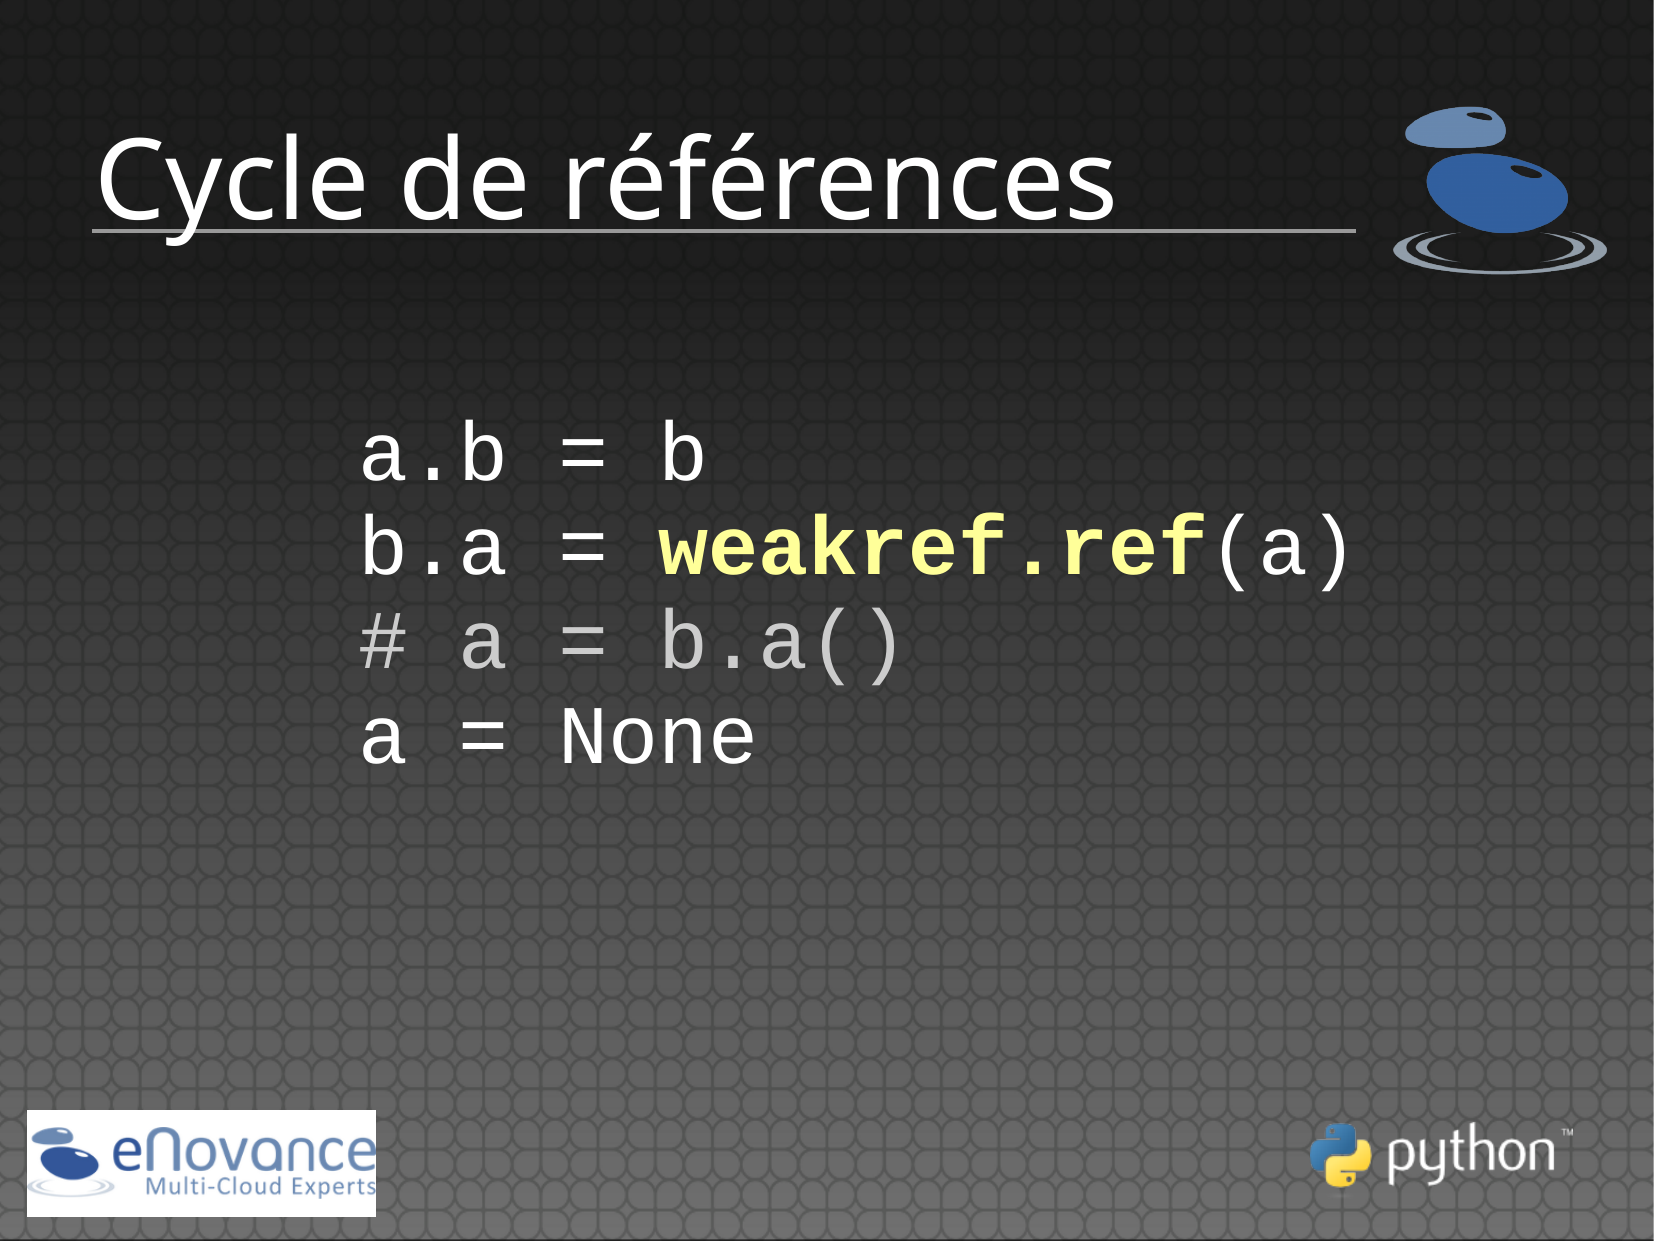

Cycle de références
# a.b = b b.a = weakref.ref(a) # a = b.a() a = None